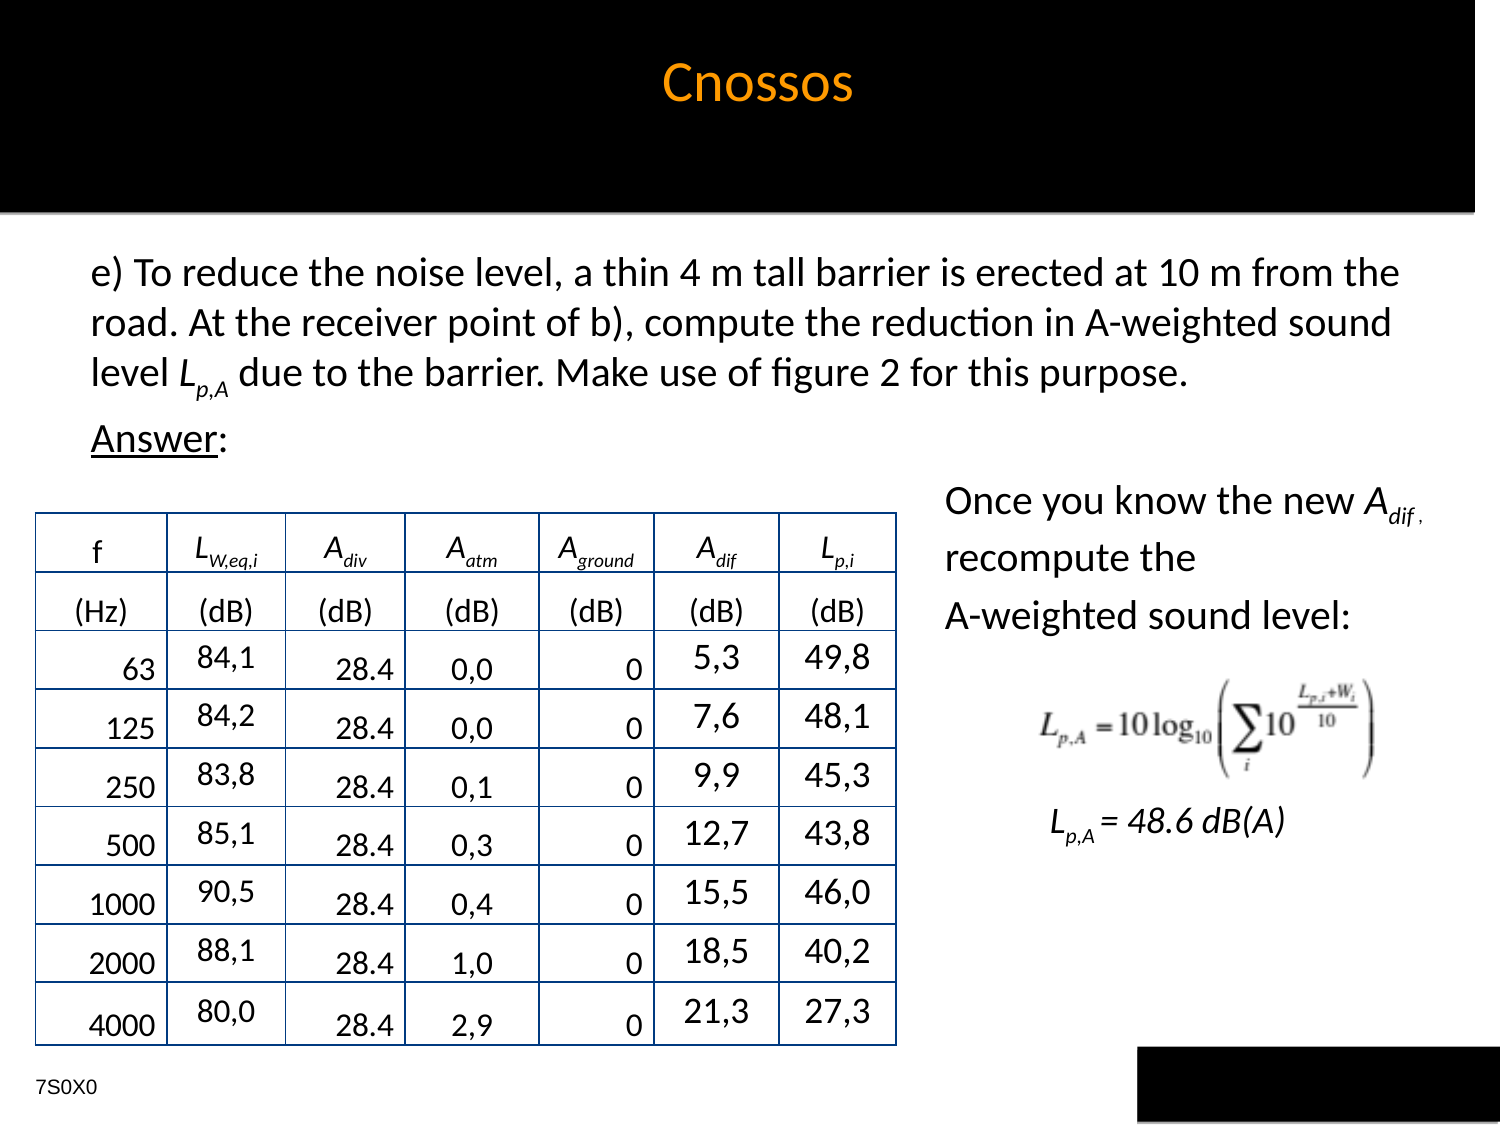

# Cnossos
e) To reduce the noise level, a thin 4 m tall barrier is erected at 10 m from the road. At the receiver point of b), compute the reduction in A-weighted sound level Lp,A due to the barrier. Make use of figure 2 for this purpose.
Answer:
Once you know the new Adif ,
recompute the
A-weighted sound level:
| f | LW,eq,i | Adiv | Aatm | Aground | Adif | Lp,i |
| --- | --- | --- | --- | --- | --- | --- |
| (Hz) | (dB) | (dB) | (dB) | (dB) | (dB) | (dB) |
| 63 | 84,1 | 28.4 | 0,0 | 0 | 5,3 | 49,8 |
| 125 | 84,2 | 28.4 | 0,0 | 0 | 7,6 | 48,1 |
| 250 | 83,8 | 28.4 | 0,1 | 0 | 9,9 | 45,3 |
| 500 | 85,1 | 28.4 | 0,3 | 0 | 12,7 | 43,8 |
| 1000 | 90,5 | 28.4 | 0,4 | 0 | 15,5 | 46,0 |
| 2000 | 88,1 | 28.4 | 1,0 | 0 | 18,5 | 40,2 |
| 4000 | 80,0 | 28.4 | 2,9 | 0 | 21,3 | 27,3 |
Lp,A = 48.6 dB(A)
7S0X0
2017/02/09
PAGE